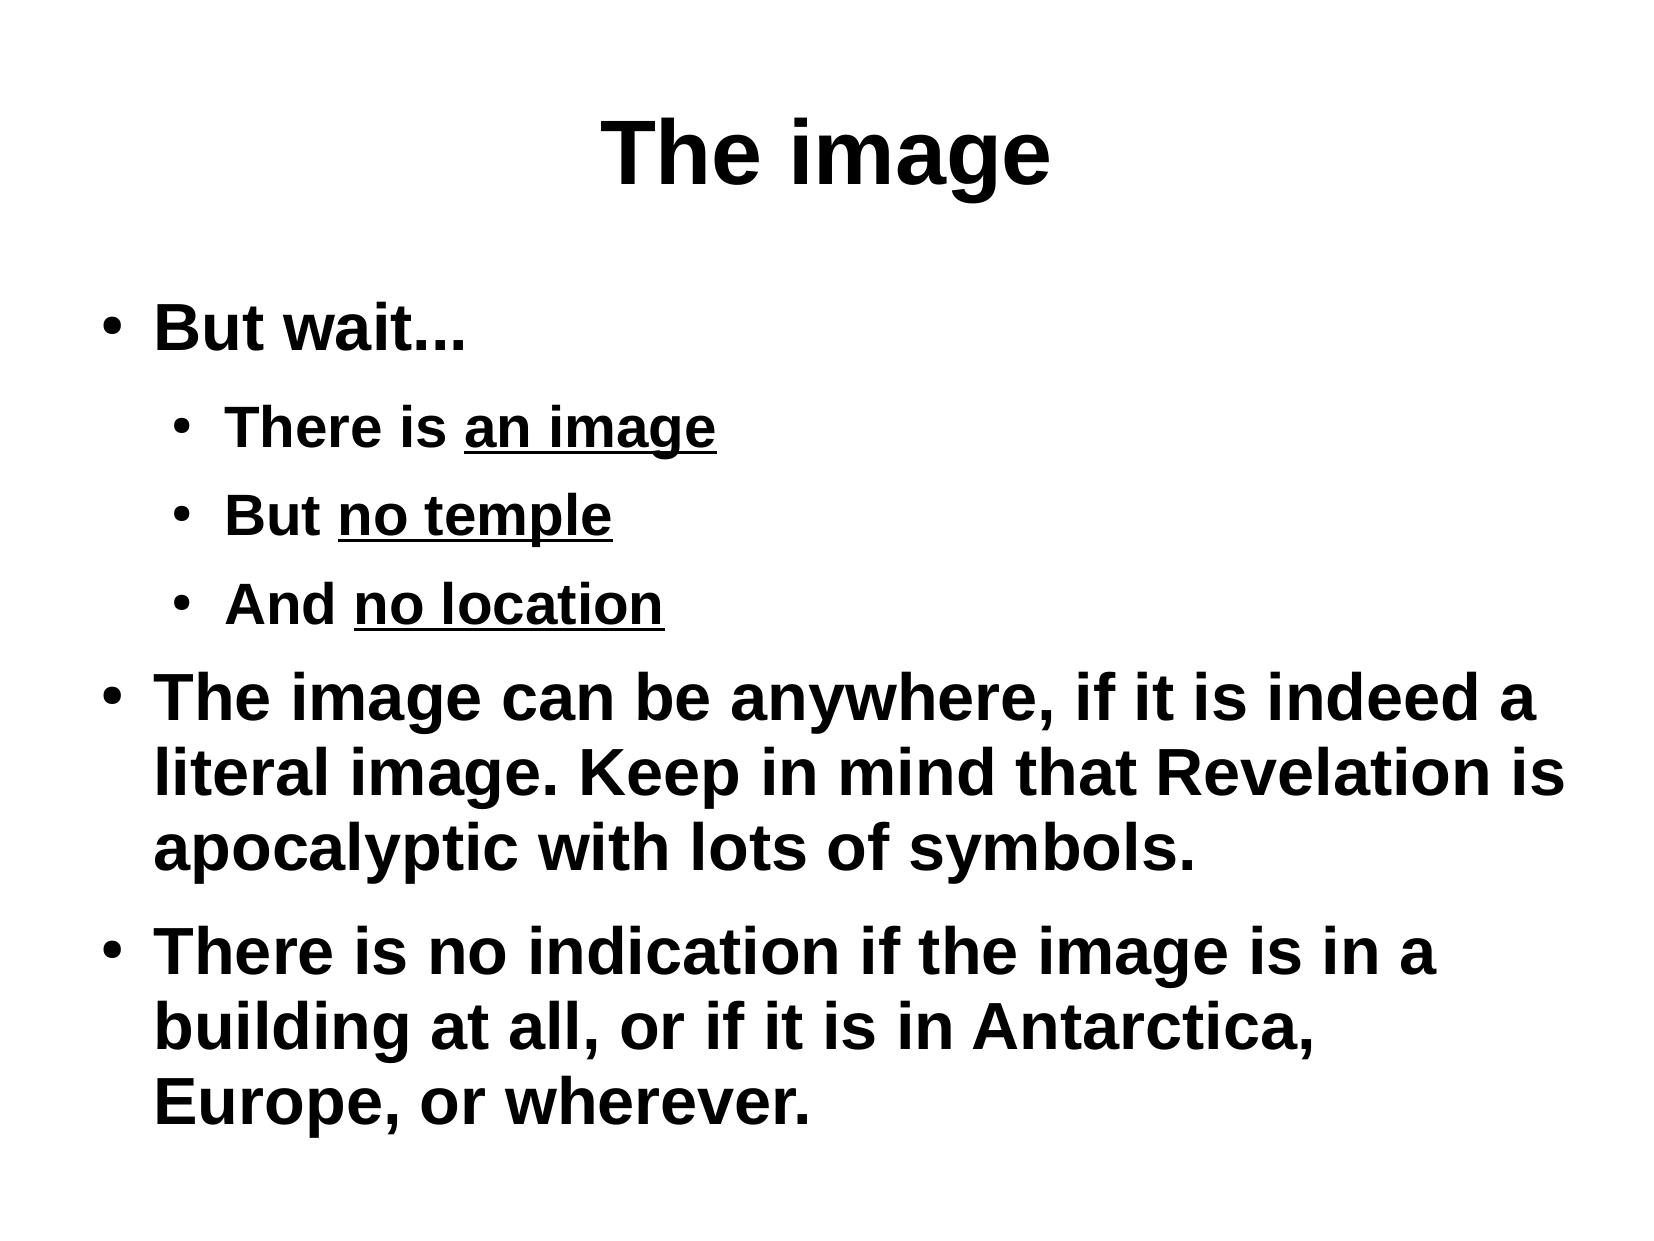

# The image
But wait...
There is an image
But no temple
And no location
The image can be anywhere, if it is indeed a literal image. Keep in mind that Revelation is apocalyptic with lots of symbols.
There is no indication if the image is in a building at all, or if it is in Antarctica, Europe, or wherever.